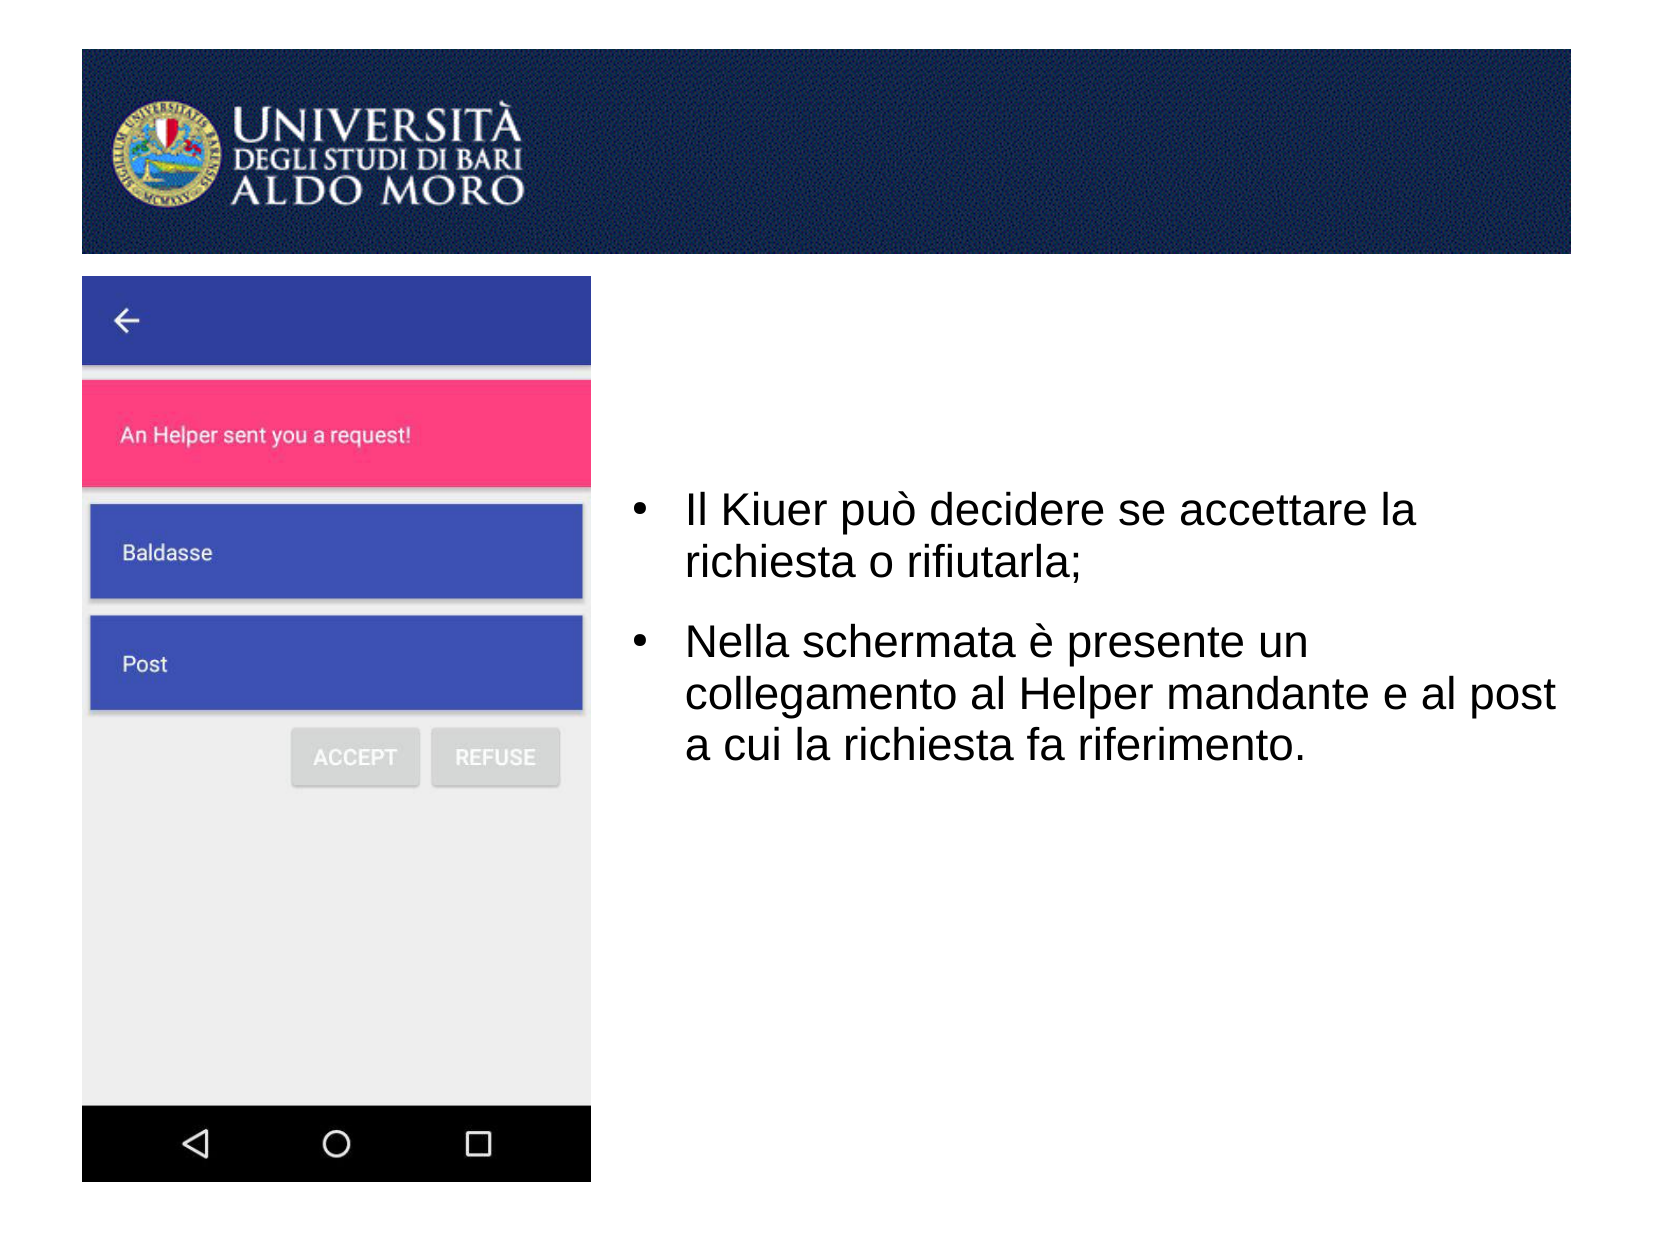

#
Il Kiuer può decidere se accettare la richiesta o rifiutarla;
Nella schermata è presente un collegamento al Helper mandante e al post a cui la richiesta fa riferimento.